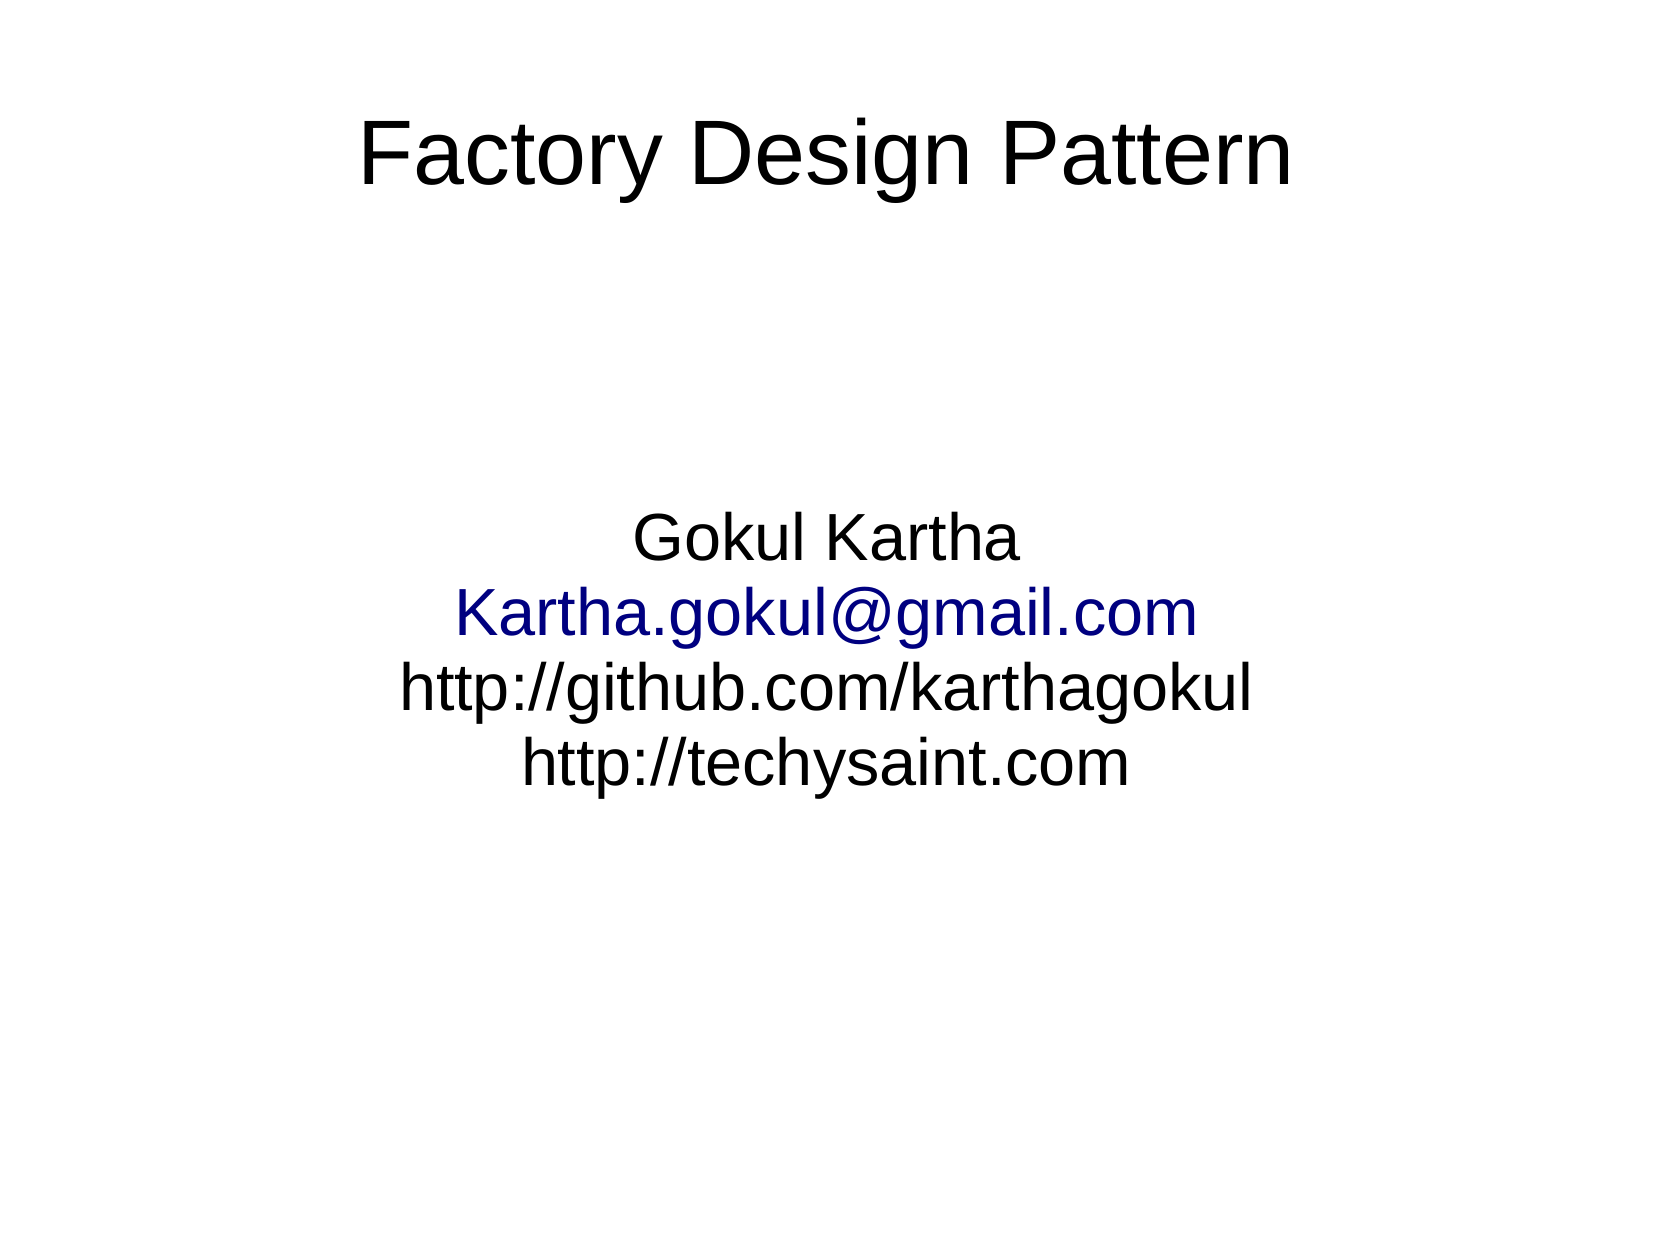

# Factory Design Pattern
Gokul Kartha
Kartha.gokul@gmail.com
http://github.com/karthagokul
http://techysaint.com